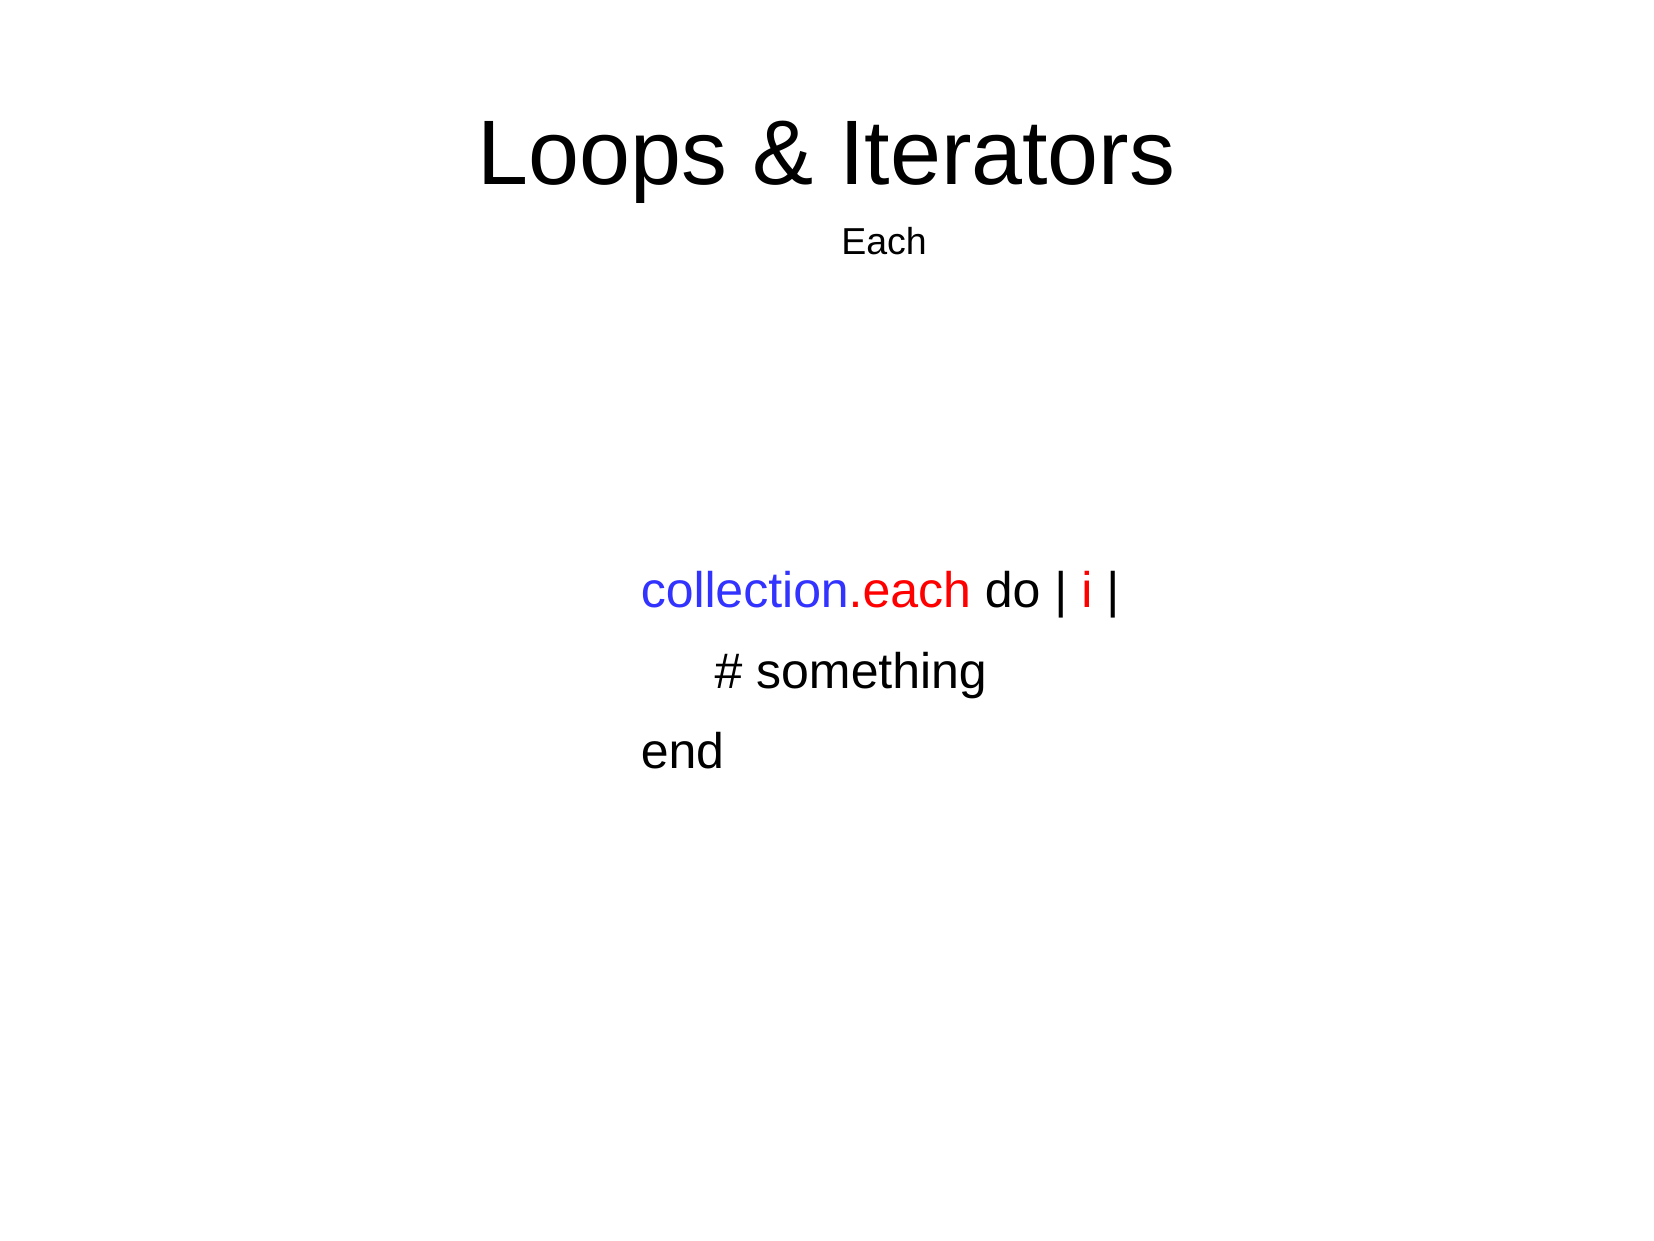

# Loops & Iterators
Each
collection.each do | i |
	# something
end